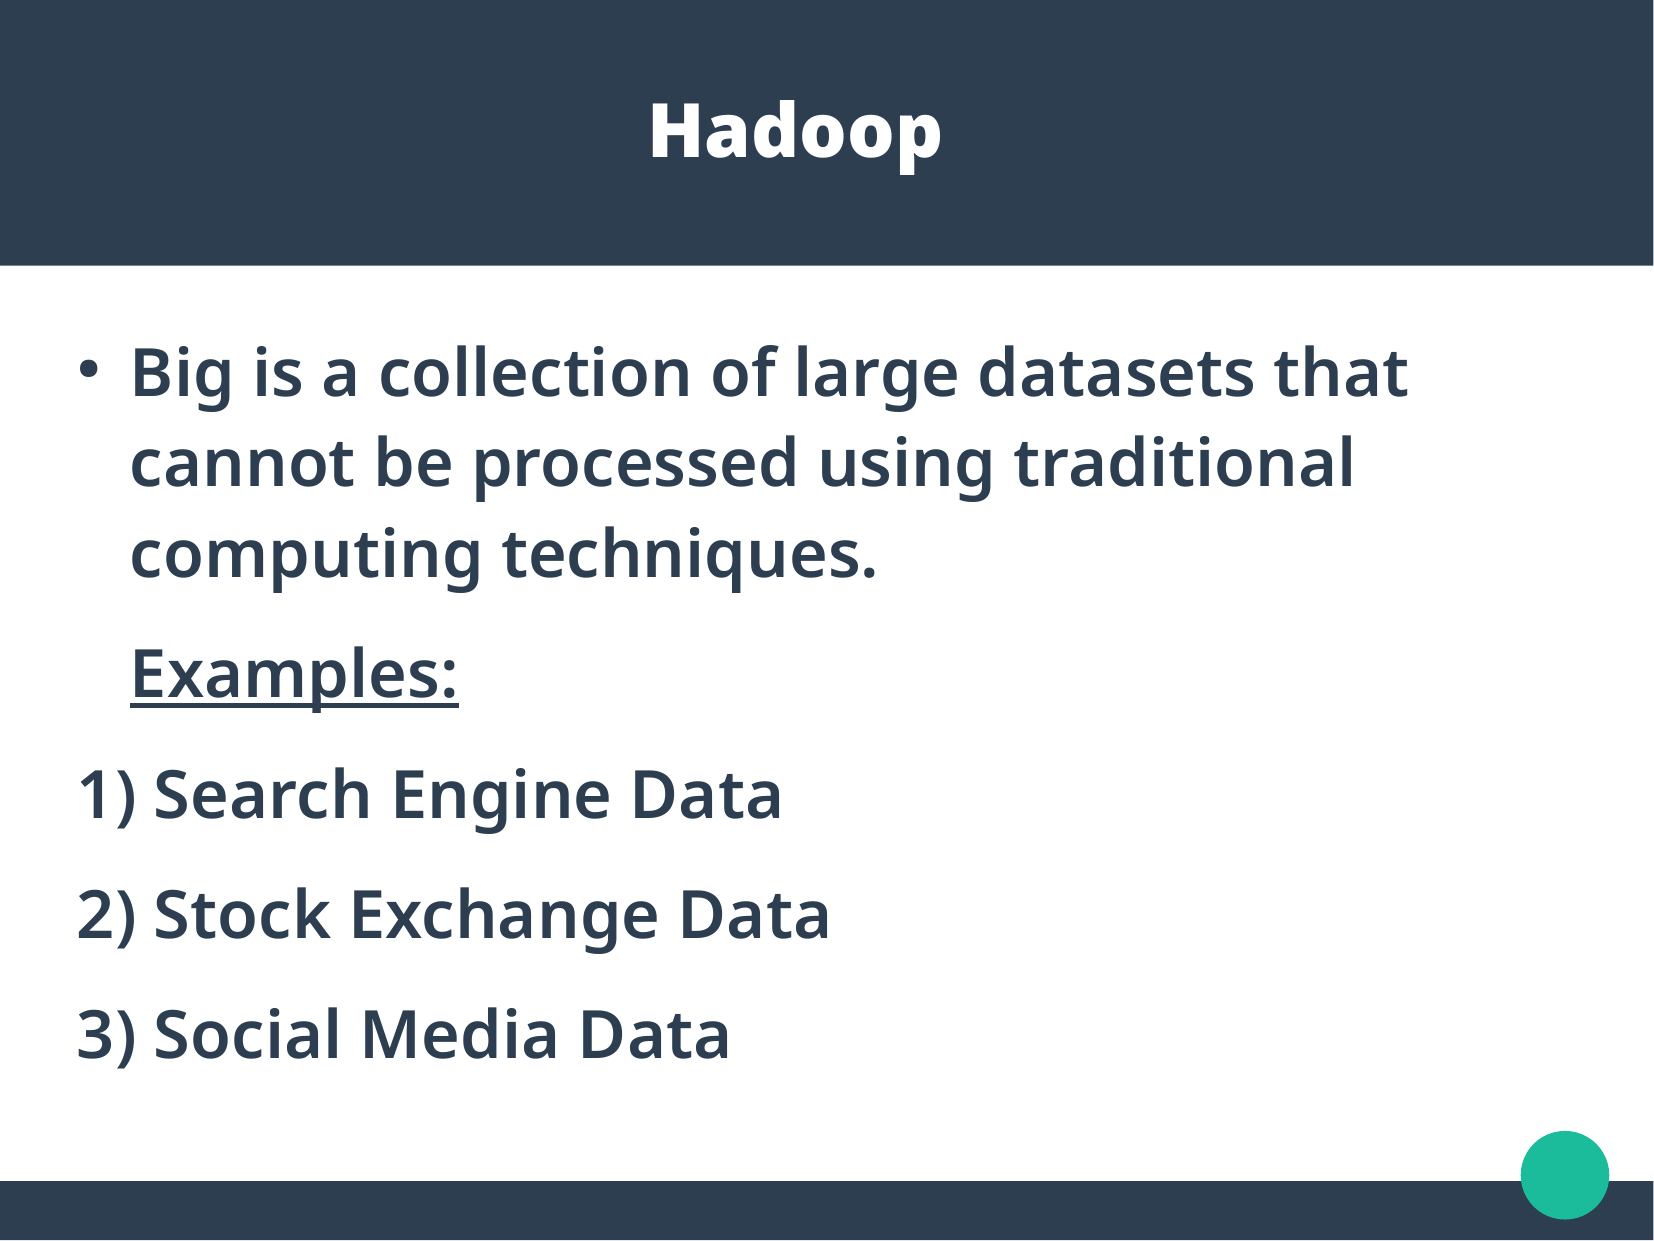

# Hadoop
Big is a collection of large datasets that cannot be processed using traditional computing techniques.
Examples:
 Search Engine Data
 Stock Exchange Data
 Social Media Data